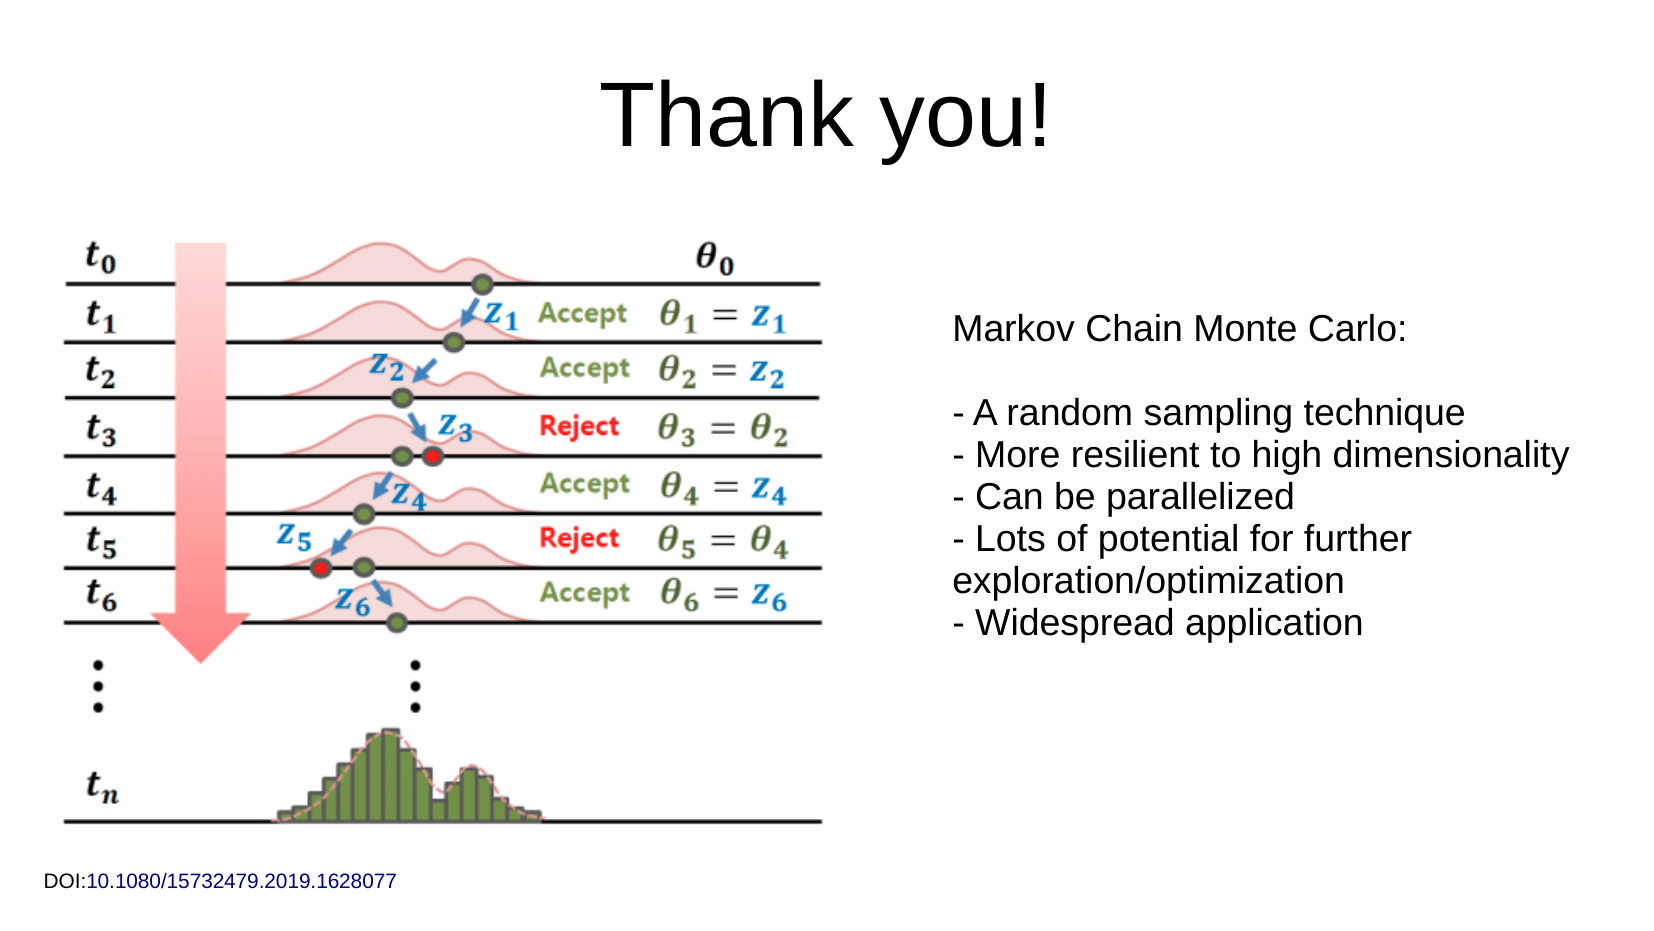

# Thank you!
Markov Chain Monte Carlo:
- A random sampling technique
- More resilient to high dimensionality
- Can be parallelized
- Lots of potential for further exploration/optimization
- Widespread application
DOI:10.1080/15732479.2019.1628077